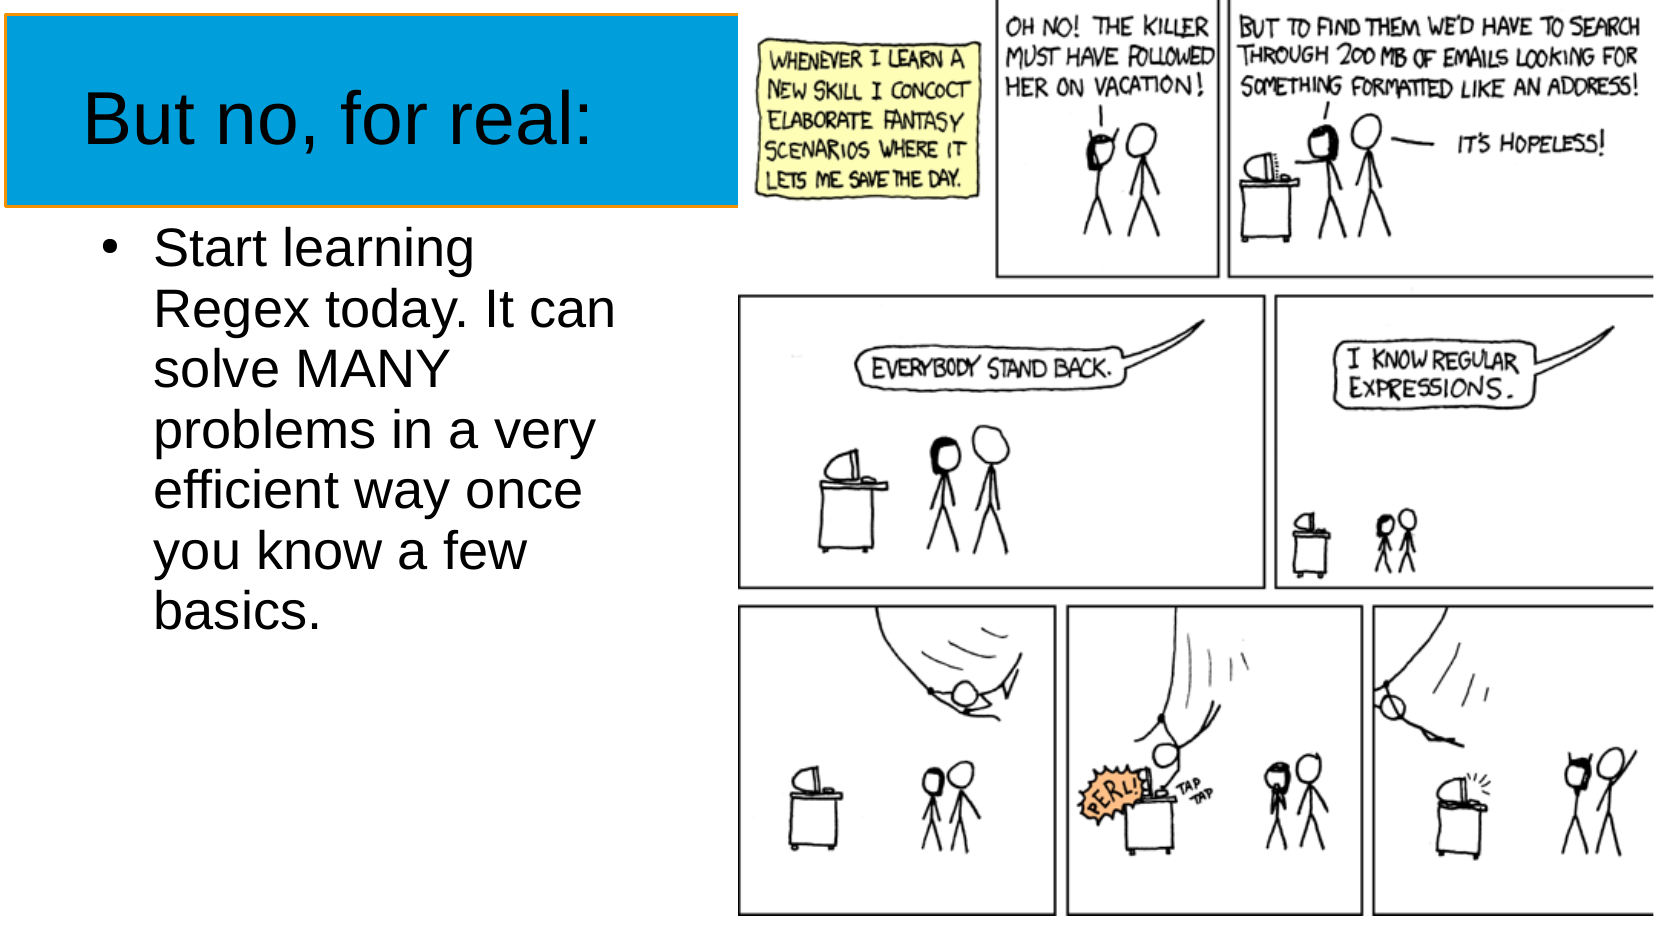

# But no, for real:
Start learning Regex today. It can solve MANY problems in a very efficient way once you know a few basics.